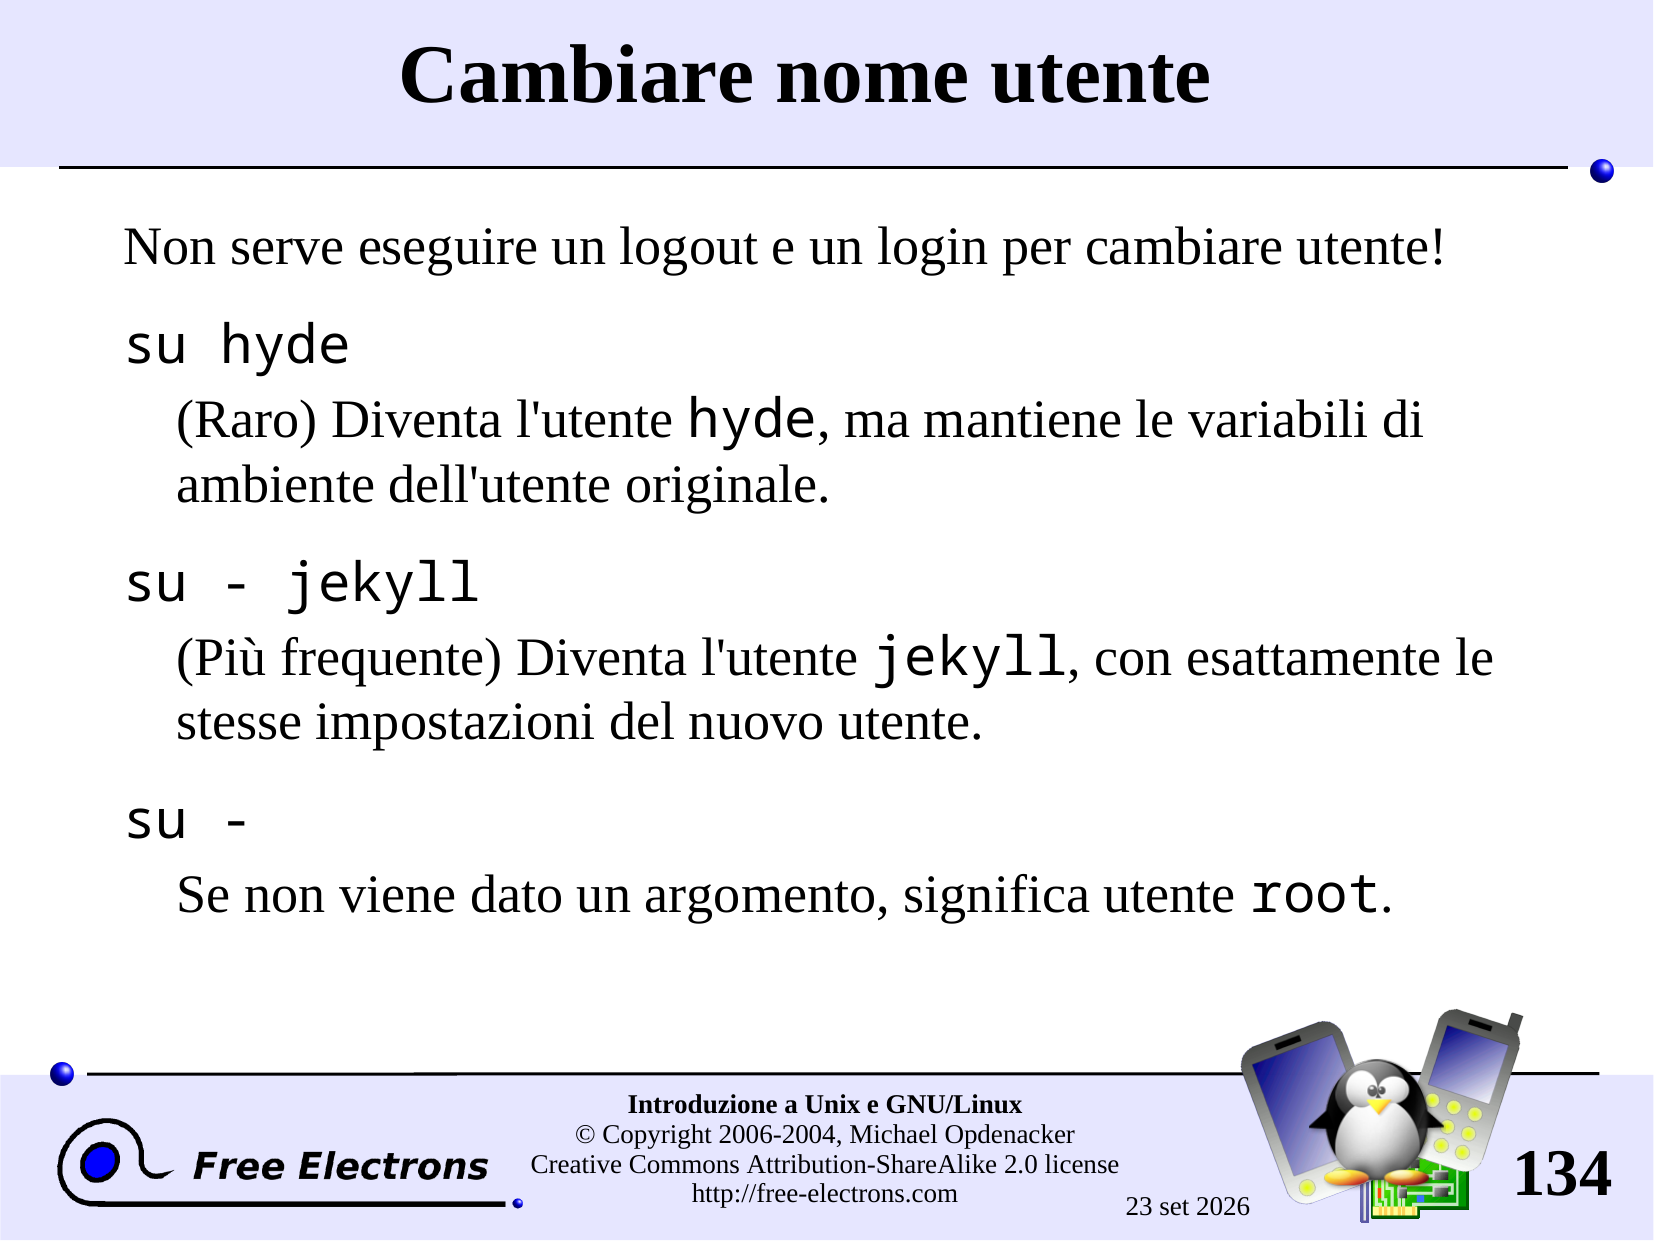

# Cambiare nome utente
Non serve eseguire un logout e un login per cambiare utente!
su hyde
(Raro) Diventa l'utente hyde, ma mantiene le variabili di ambiente dell'utente originale.
su - jekyll
(Più frequente) Diventa l'utente jekyll, con esattamente le stesse impostazioni del nuovo utente.
su -
Se non viene dato un argomento, significa utente root.